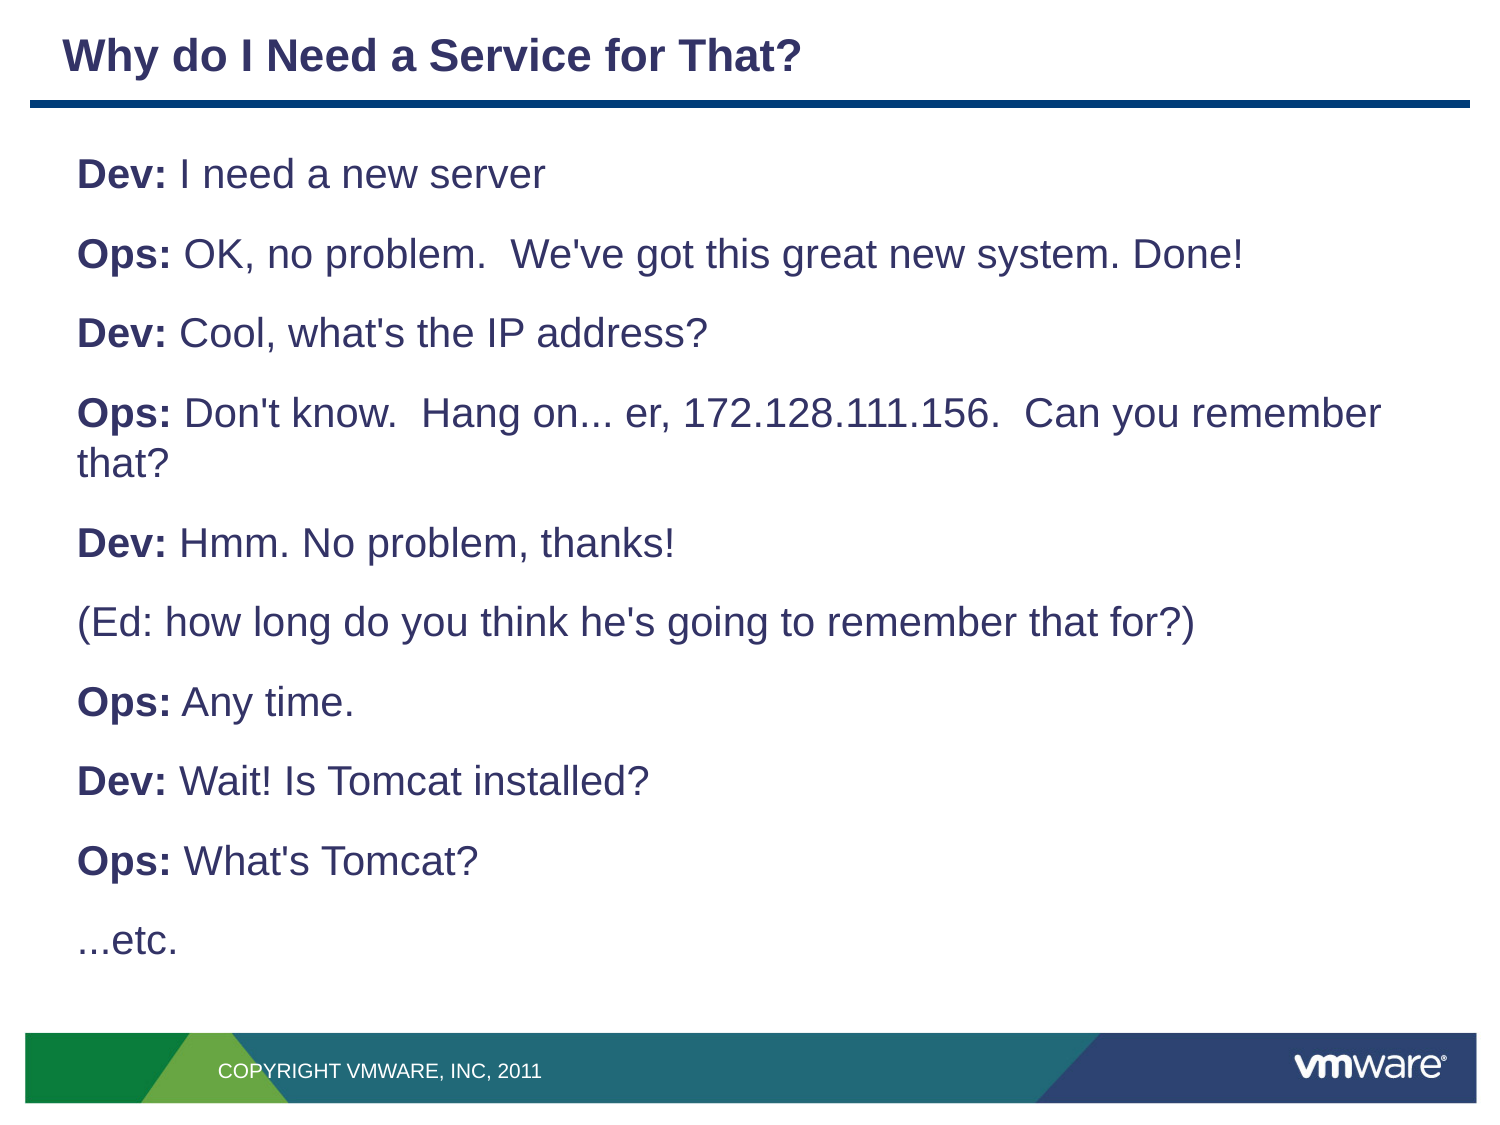

# Why do I Need a Service for That?
Dev: I need a new server
Ops: OK, no problem. We've got this great new system. Done!
Dev: Cool, what's the IP address?
Ops: Don't know. Hang on... er, 172.128.111.156. Can you remember that?
Dev: Hmm. No problem, thanks!
(Ed: how long do you think he's going to remember that for?)
Ops: Any time.
Dev: Wait! Is Tomcat installed?
Ops: What's Tomcat?
...etc.